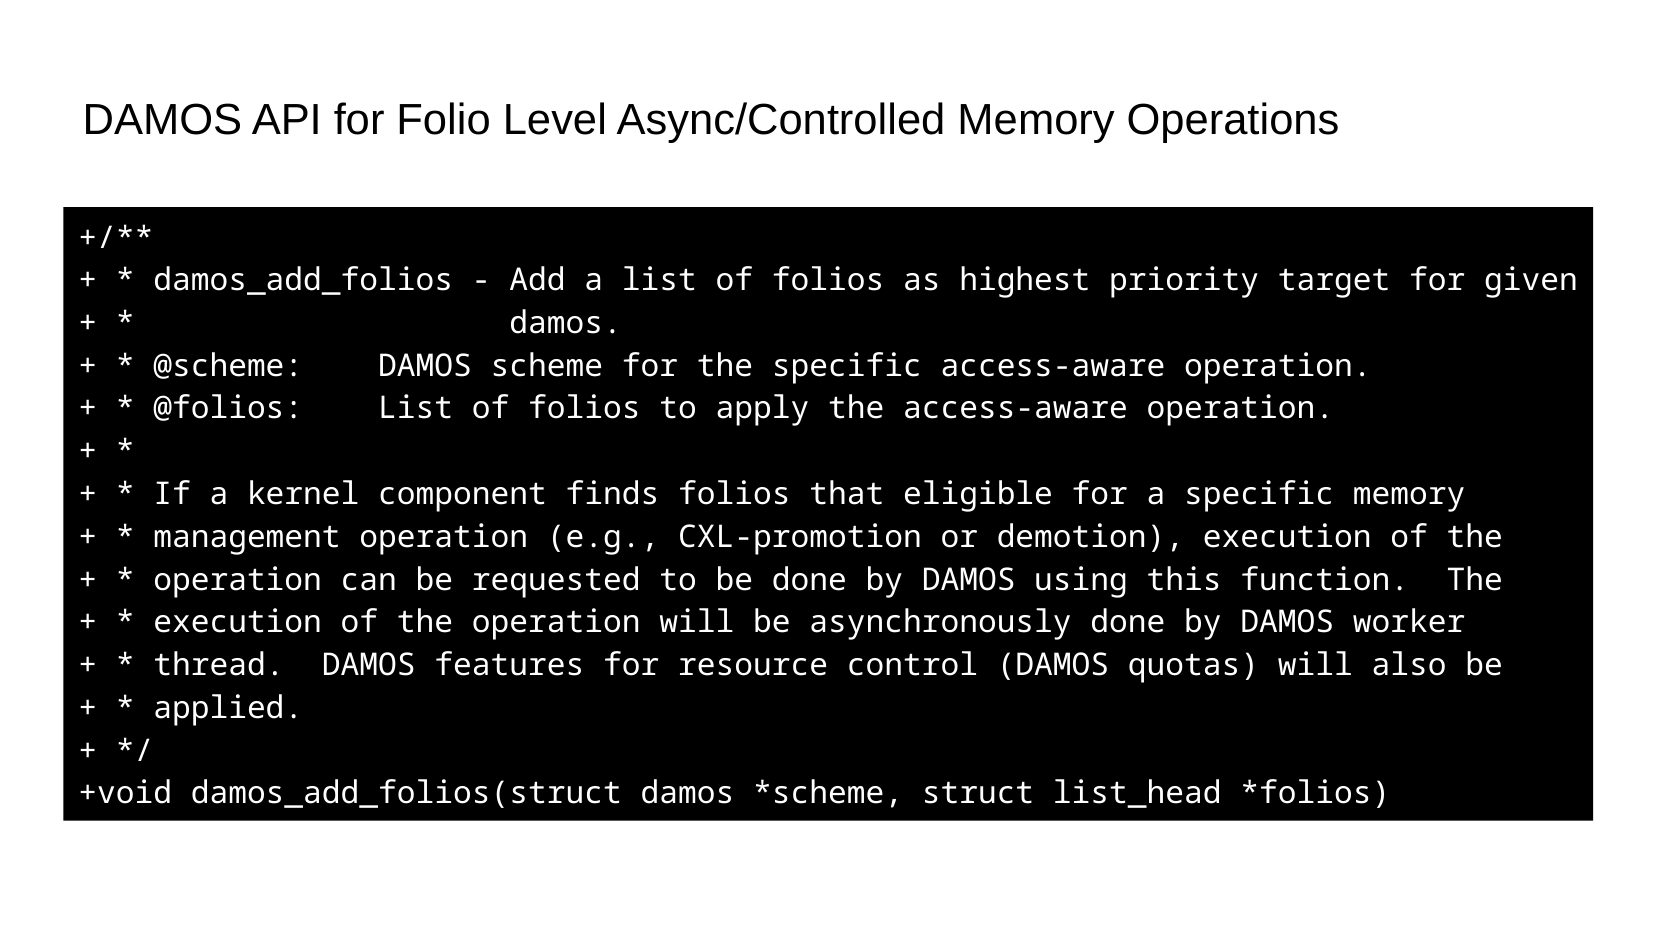

# DAMOS API for Folio Level Async/Controlled Memory Operations
+/**
+ * damos_add_folios - Add a list of folios as highest priority target for given
+ * damos.
+ * @scheme: DAMOS scheme for the specific access-aware operation.
+ * @folios: List of folios to apply the access-aware operation.
+ *
+ * If a kernel component finds folios that eligible for a specific memory
+ * management operation (e.g., CXL-promotion or demotion), execution of the
+ * operation can be requested to be done by DAMOS using this function. The
+ * execution of the operation will be asynchronously done by DAMOS worker
+ * thread. DAMOS features for resource control (DAMOS quotas) will also be
+ * applied.
+ */
+void damos_add_folios(struct damos *scheme, struct list_head *folios)